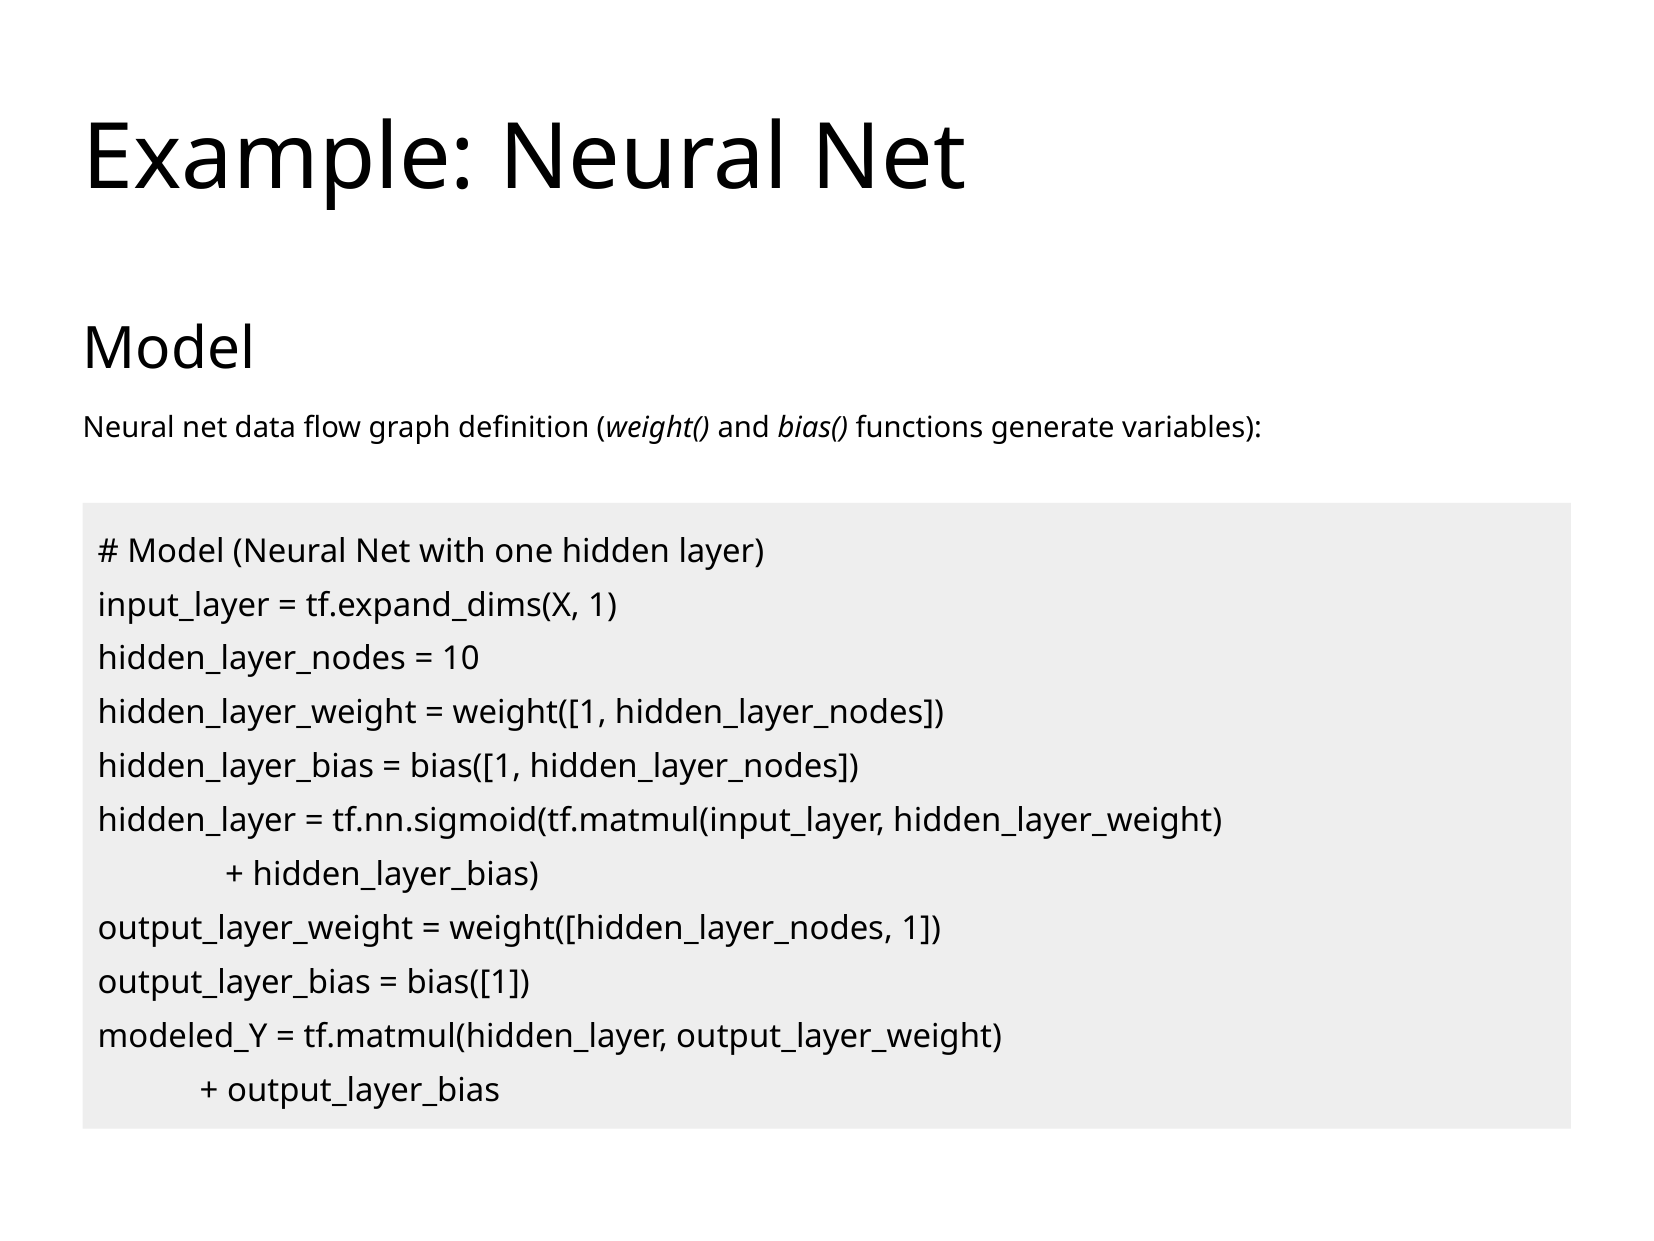

# Example: Neural Net
Model
Neural net data flow graph definition (weight() and bias() functions generate variables):
# Model (Neural Net with one hidden layer)
input_layer = tf.expand_dims(X, 1)
hidden_layer_nodes = 10
hidden_layer_weight = weight([1, hidden_layer_nodes])
hidden_layer_bias = bias([1, hidden_layer_nodes])
hidden_layer = tf.nn.sigmoid(tf.matmul(input_layer, hidden_layer_weight)
 + hidden_layer_bias)
output_layer_weight = weight([hidden_layer_nodes, 1])
output_layer_bias = bias([1])
modeled_Y = tf.matmul(hidden_layer, output_layer_weight)
 + output_layer_bias